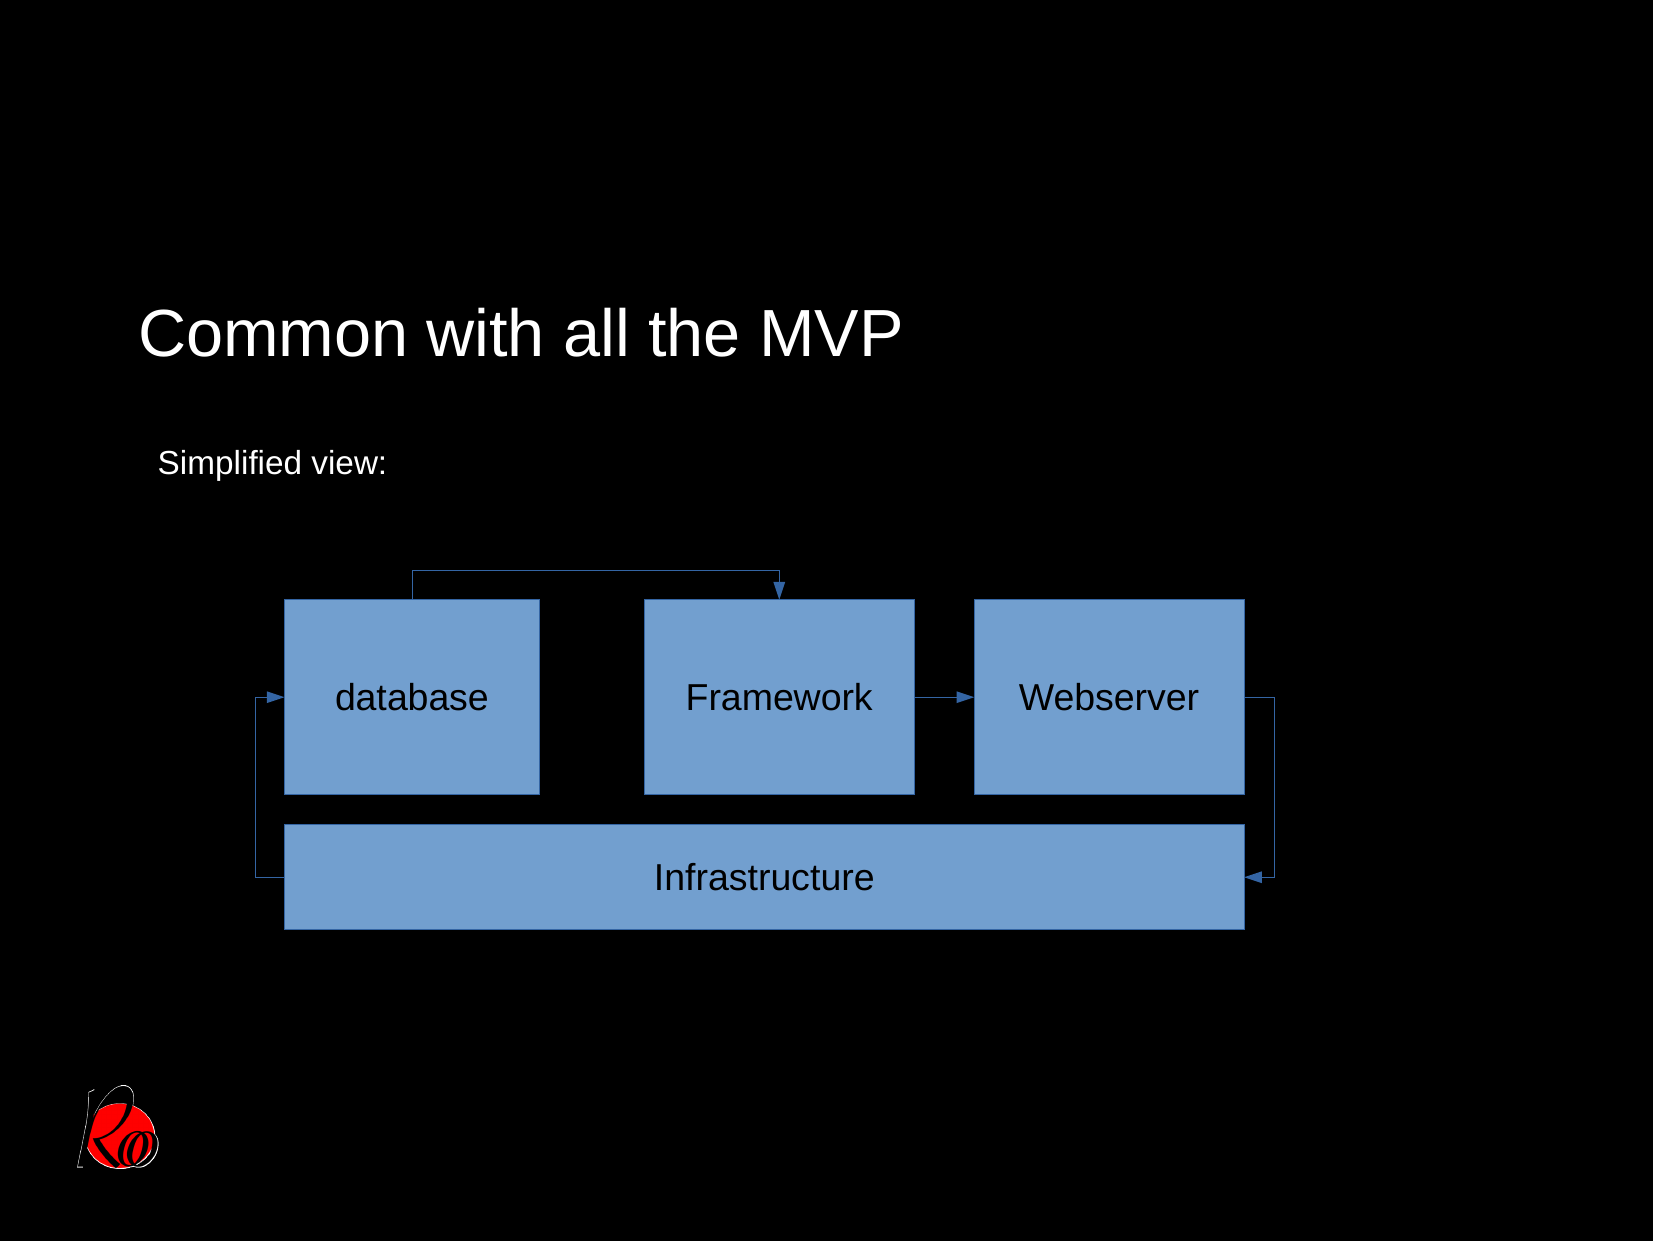

# Common with all the MVP
	Simplified view:
database
Framework
Webserver
Infrastructure